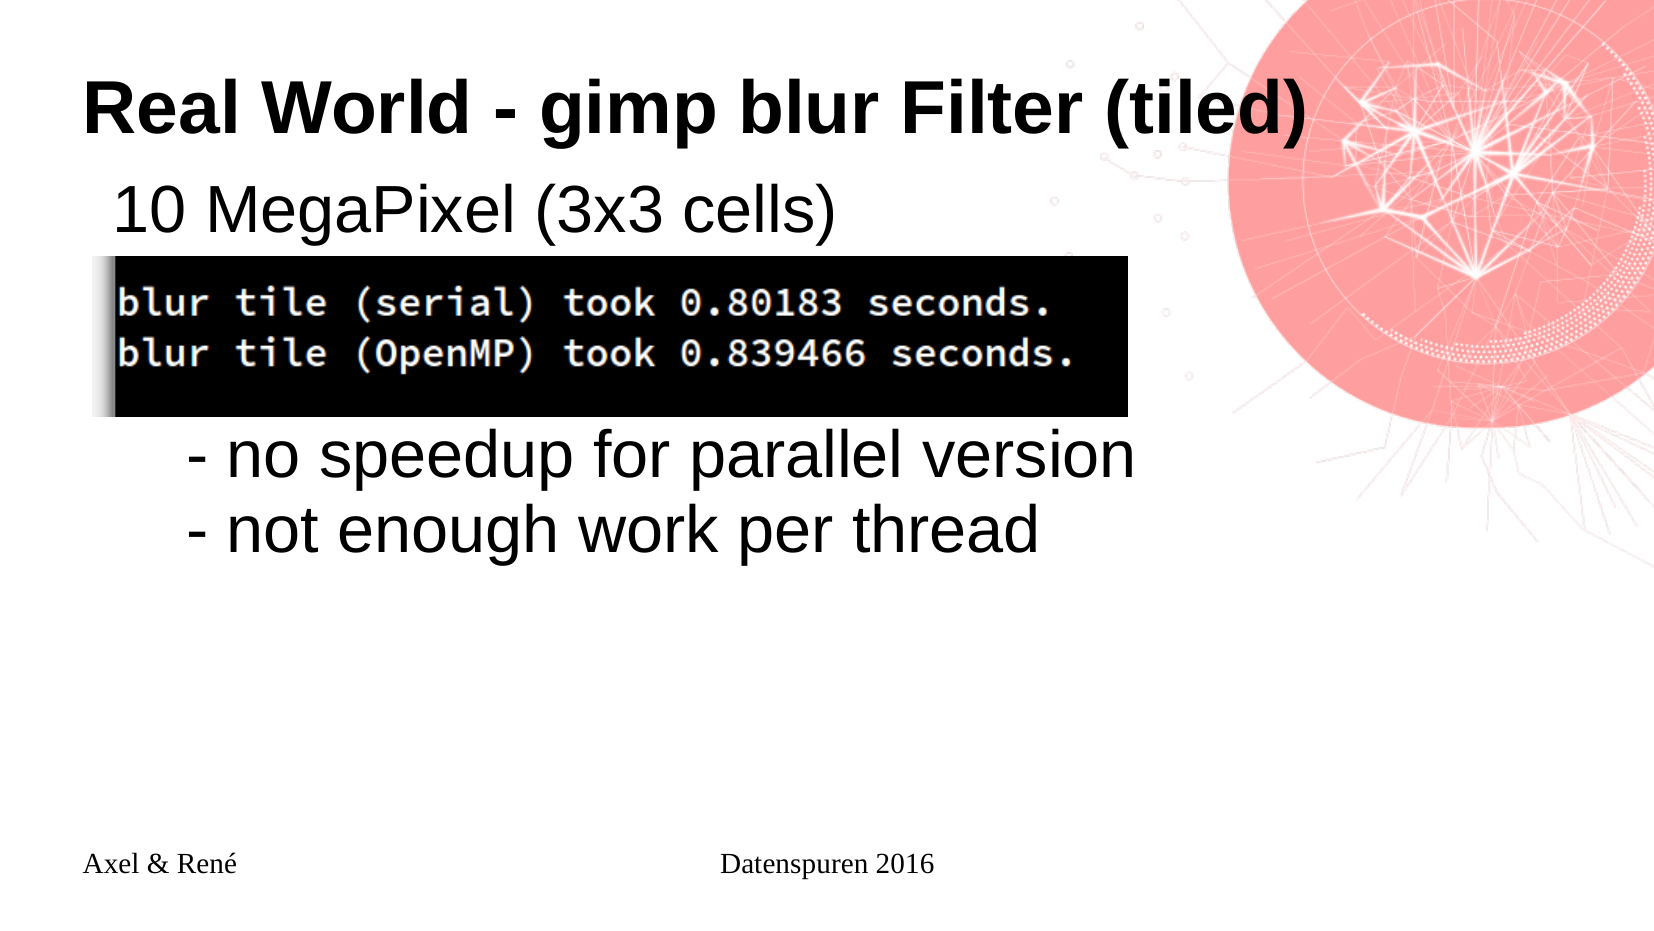

# Real World - gimp blur Filter (tiled)
10 MegaPixel (3x3 cells)
- no speedup for parallel version
- not enough work per thread